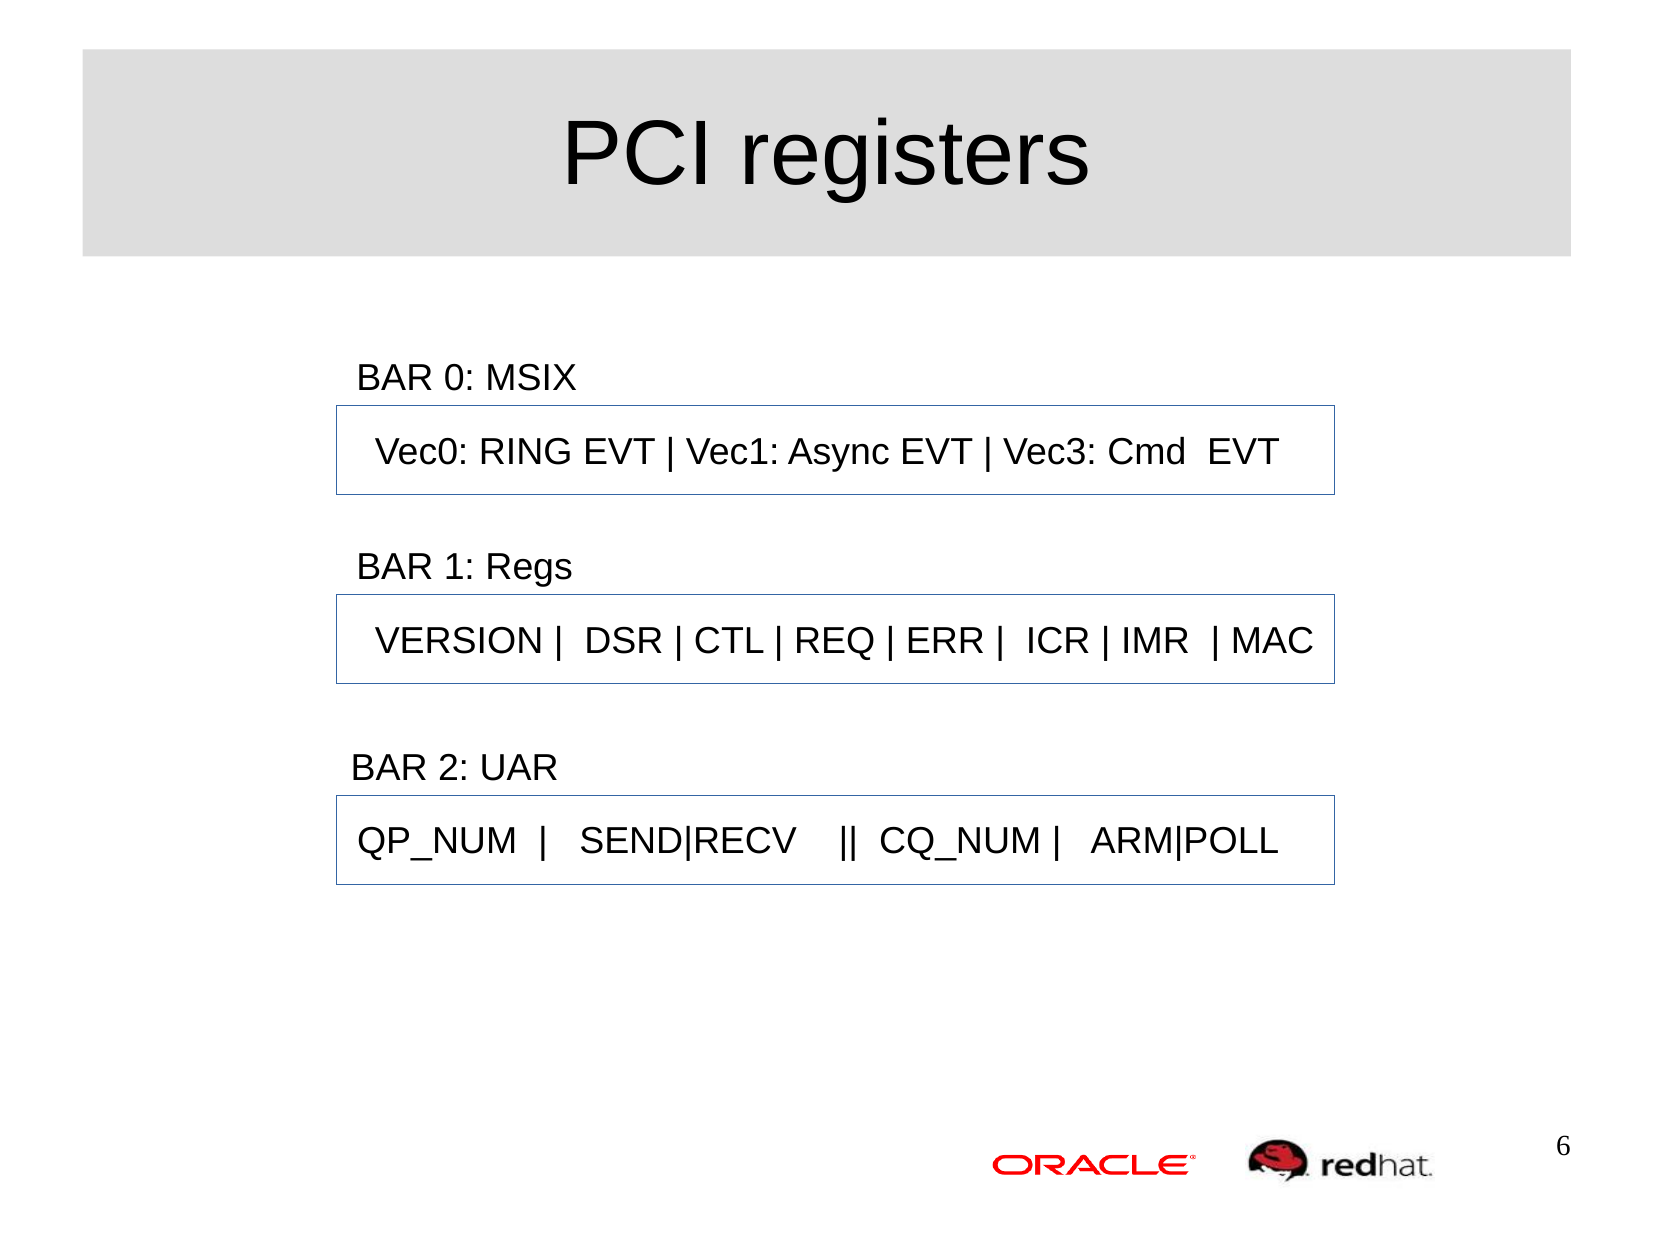

# PCI registers
BAR 0: MSIX
Vec0: RING EVT | Vec1: Async EVT | Vec3: Cmd EVT
BAR 1: Regs
VERSION | DSR | CTL | REQ | ERR | ICR | IMR | MAC
BAR 2: UAR
QP_NUM | SEND|RECV || CQ_NUM | ARM|POLL
6